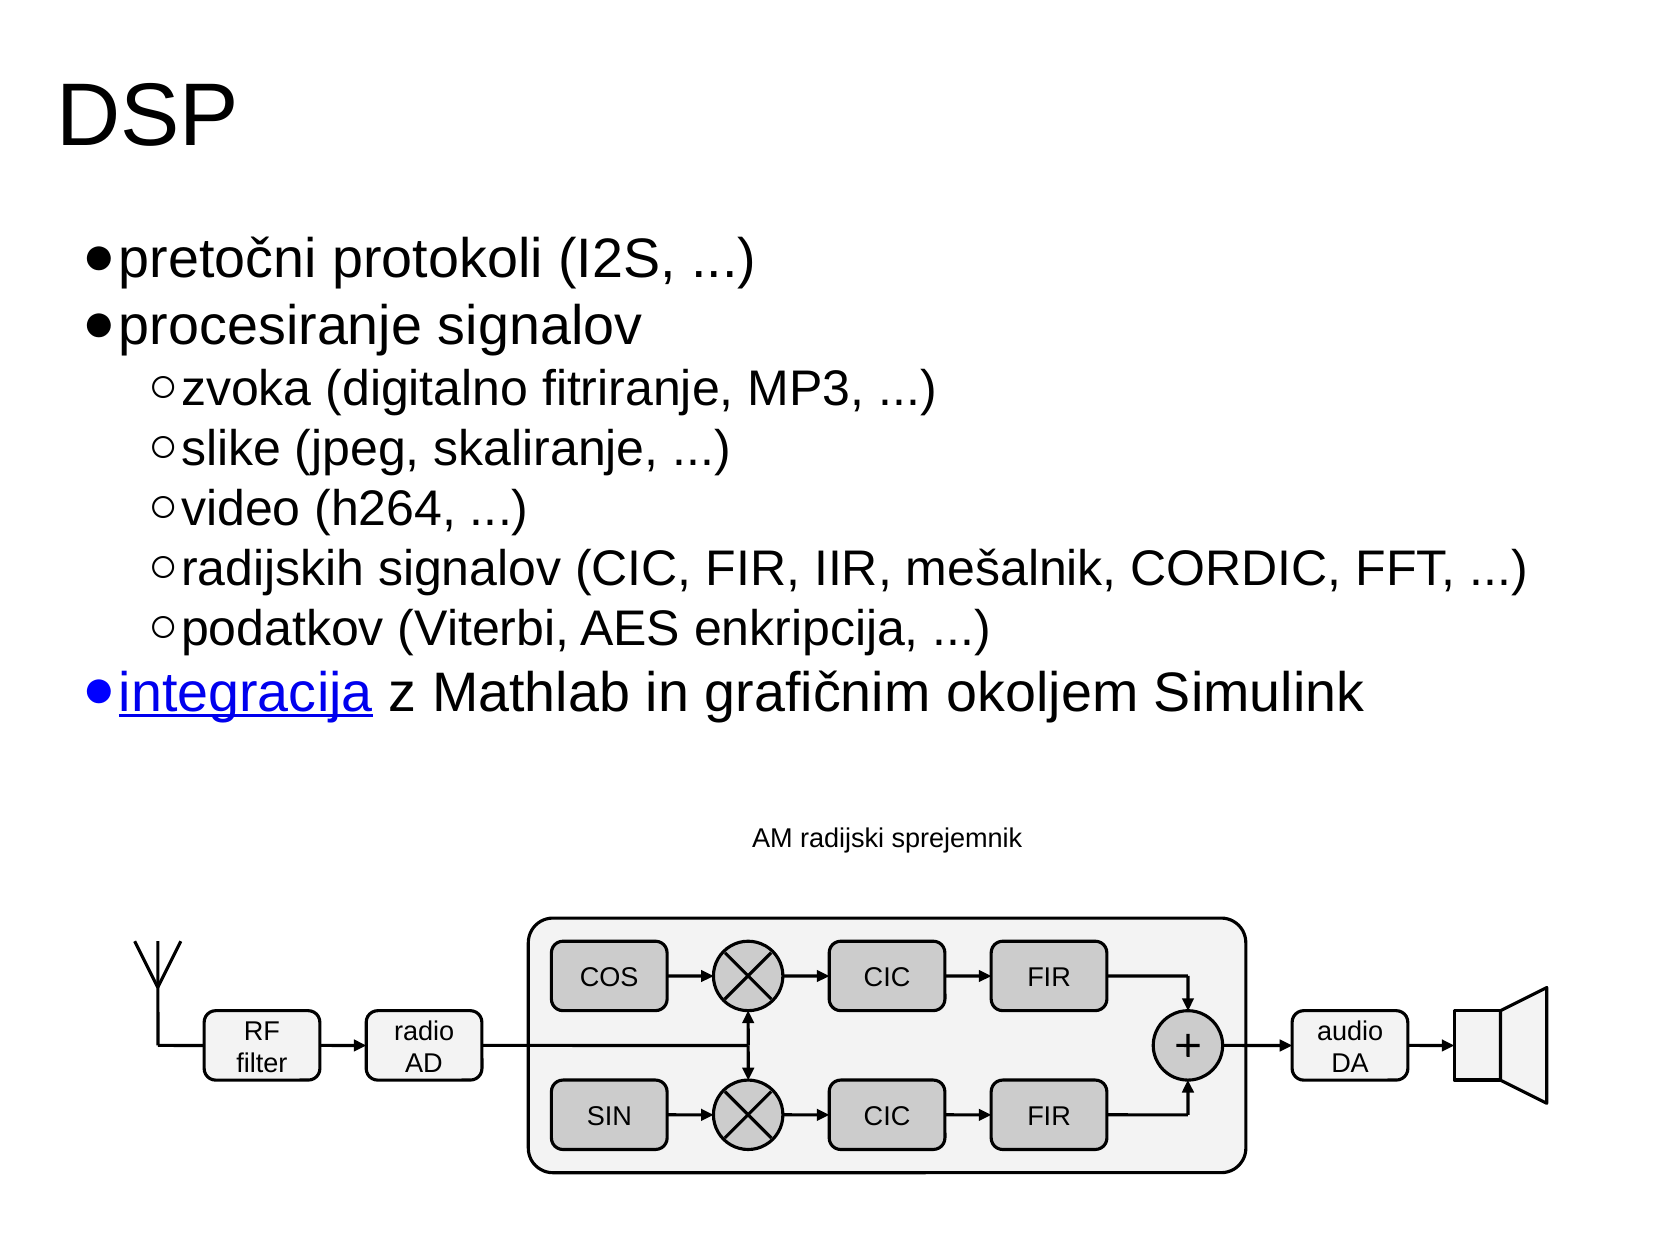

# DSP
pretočni protokoli (I2S, ...)
procesiranje signalov
zvoka (digitalno fitriranje, MP3, ...)
slike (jpeg, skaliranje, ...)
video (h264, ...)
radijskih signalov (CIC, FIR, IIR, mešalnik, CORDIC, FFT, ...)
podatkov (Viterbi, AES enkripcija, ...)
integracija z Mathlab in grafičnim okoljem Simulink
AM radijski sprejemnik
COS
CIC
FIR
RF filter
radio AD
audio DA
SIN
CIC
FIR